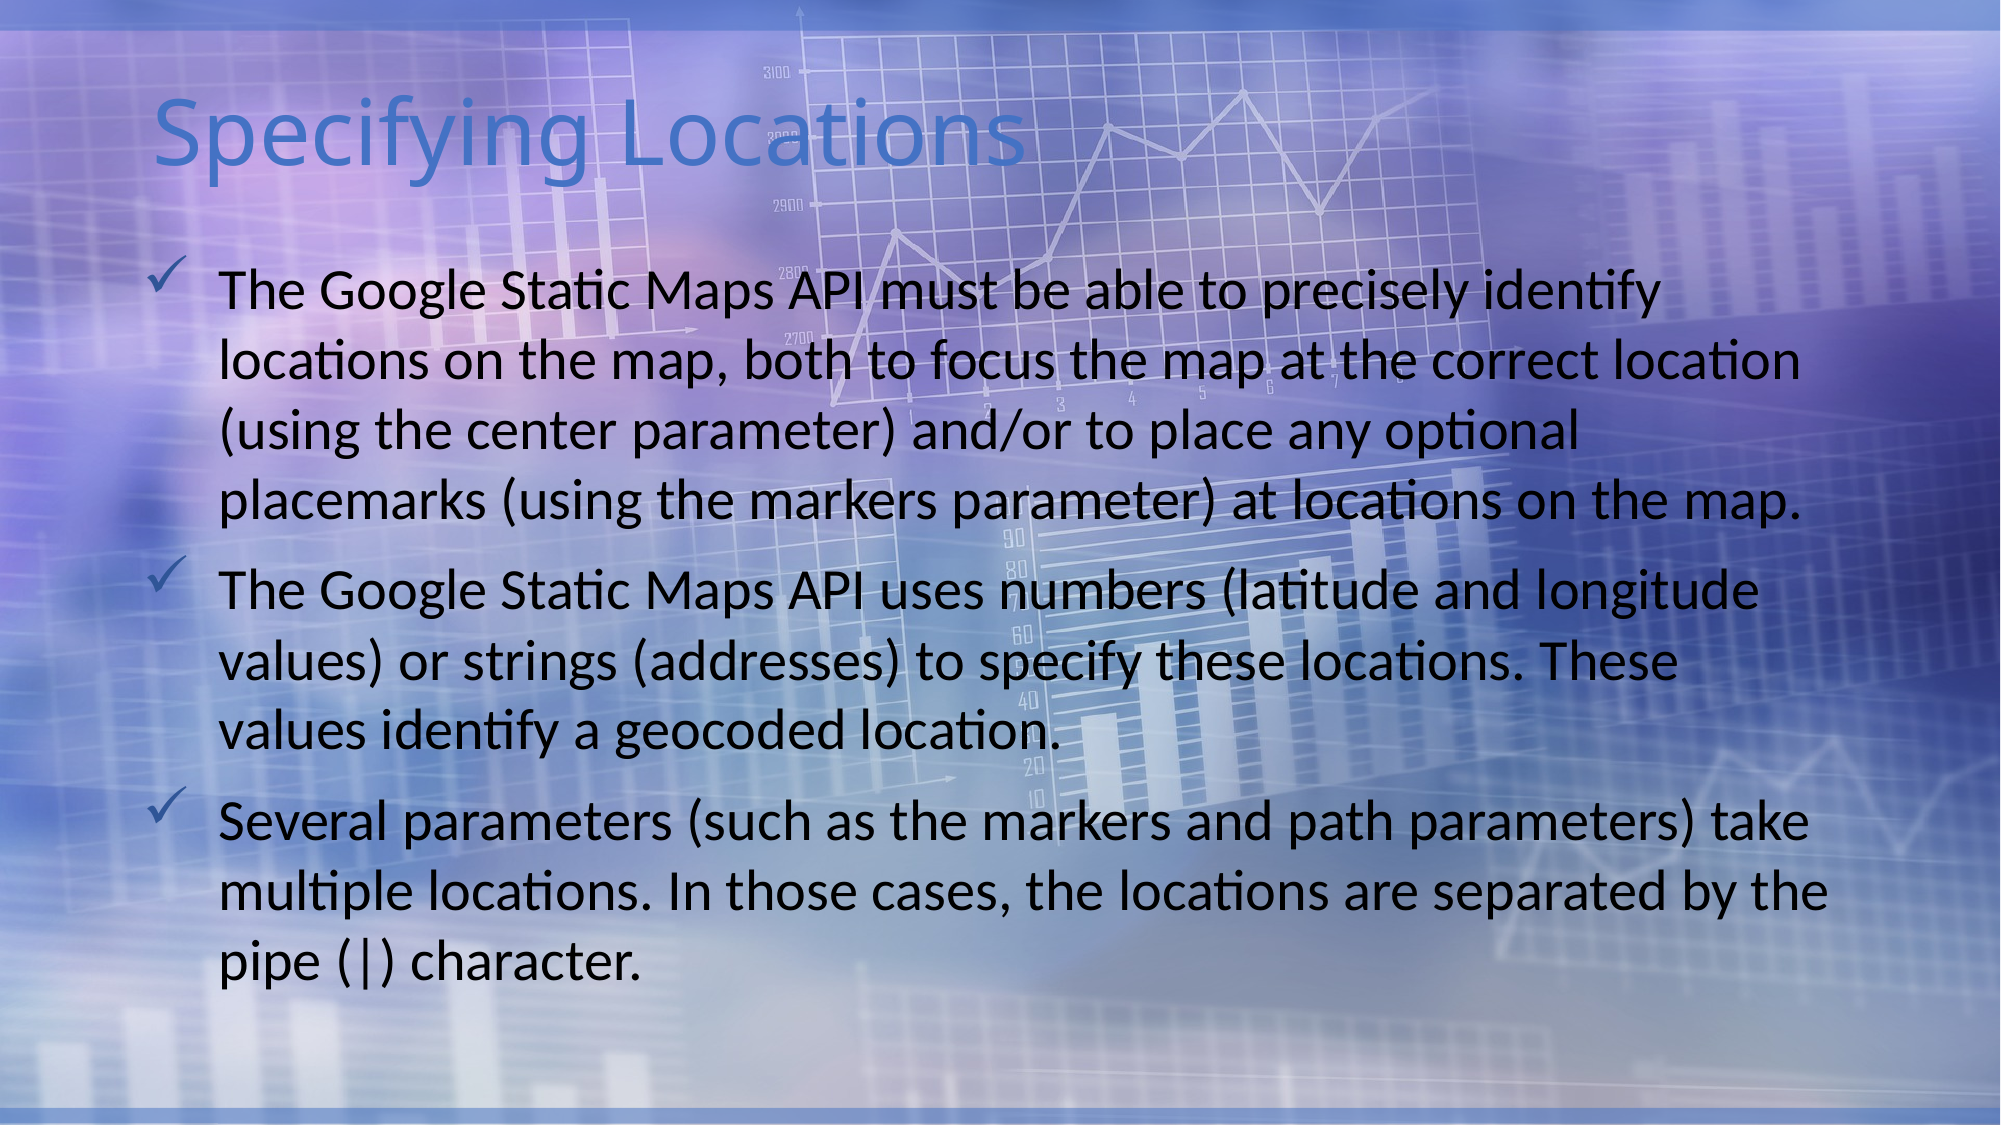

# Specifying Locations
The Google Static Maps API must be able to precisely identify locations on the map, both to focus the map at the correct location (using the center parameter) and/or to place any optional placemarks (using the markers parameter) at locations on the map.
The Google Static Maps API uses numbers (latitude and longitude values) or strings (addresses) to specify these locations. These values identify a geocoded location.
Several parameters (such as the markers and path parameters) take multiple locations. In those cases, the locations are separated by the pipe (|) character.